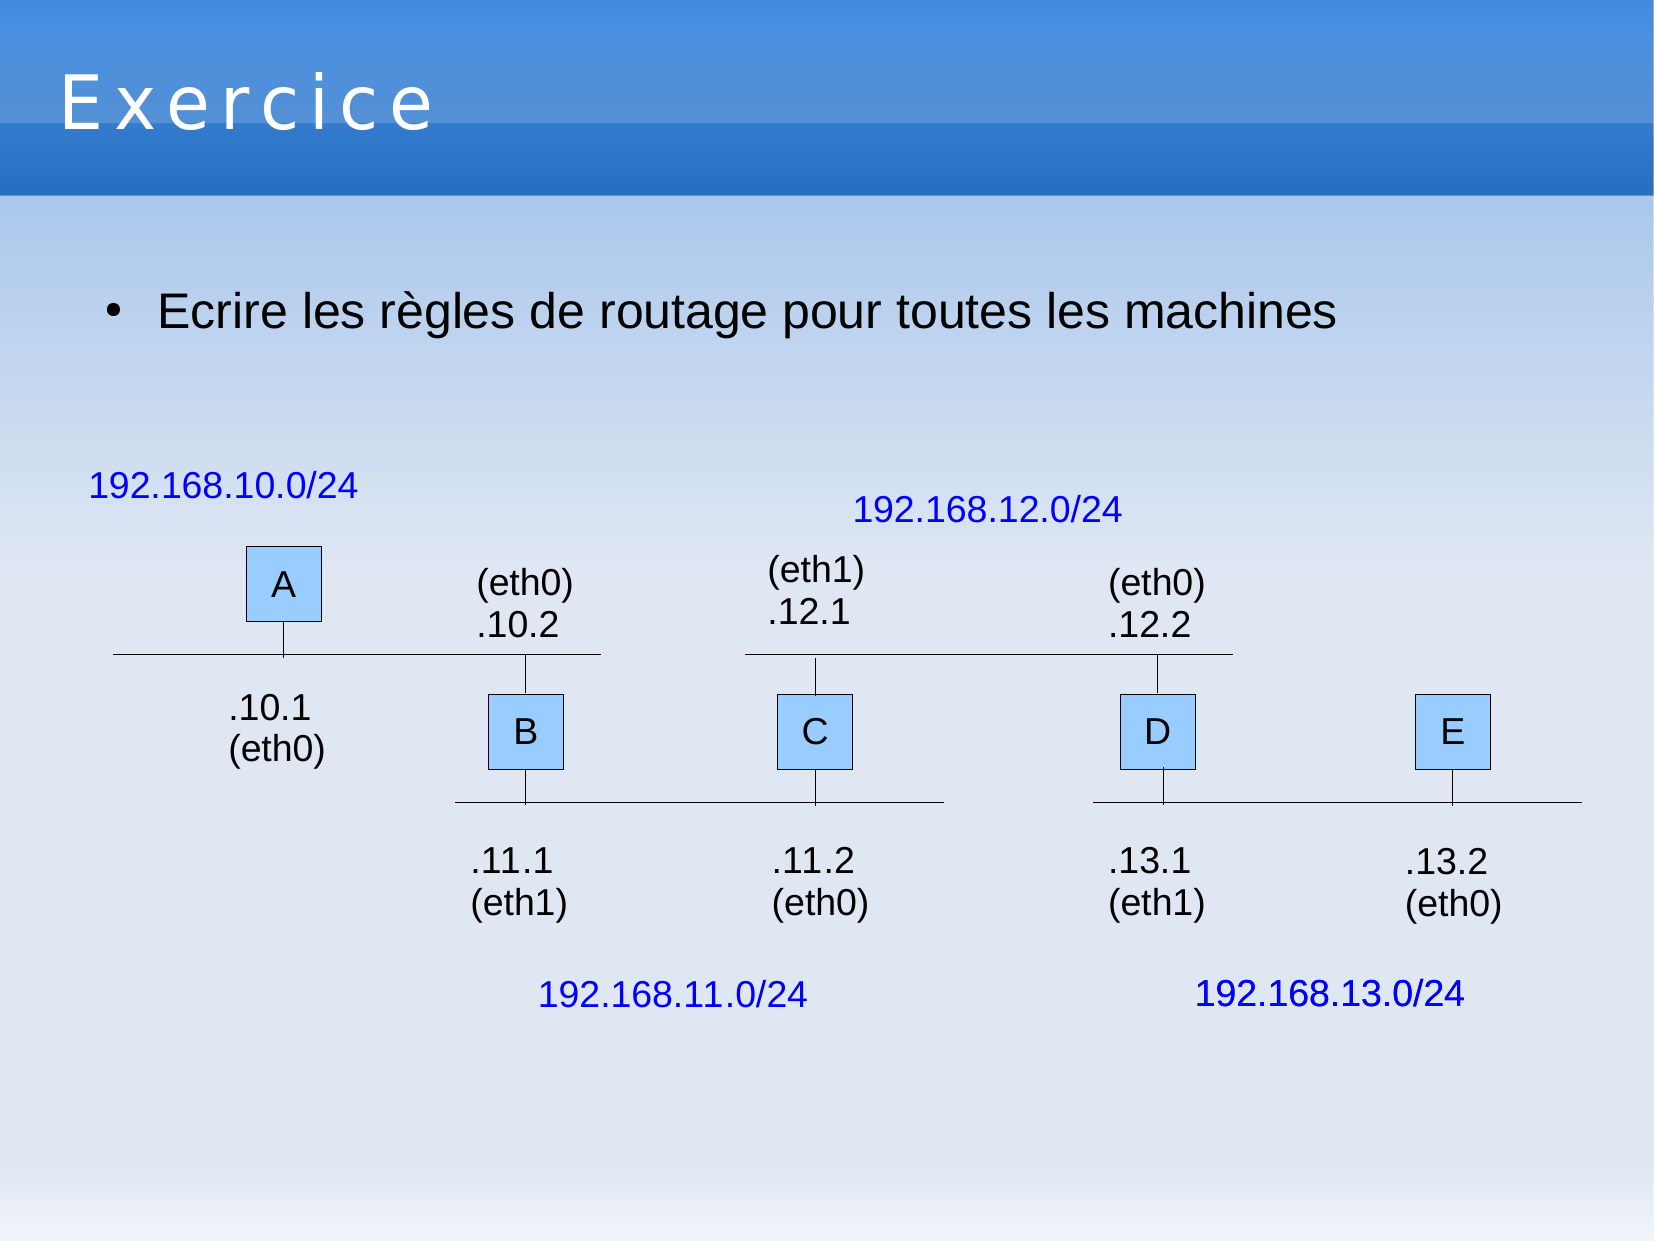

# Exercice
Ecrire les règles de routage pour toutes les machines
192.168.10.0/24
192.168.12.0/24
(eth1)
.12.1
A
(eth0)
.10.2
(eth0)
.12.2
.10.1
(eth0)
B
D
C
E
.11.1
(eth1)
.11.2
(eth0)
.13.1
(eth1)
.13.2
(eth0)
192.168.13.0/24
192.168.13.0/24
192.168.11.0/24